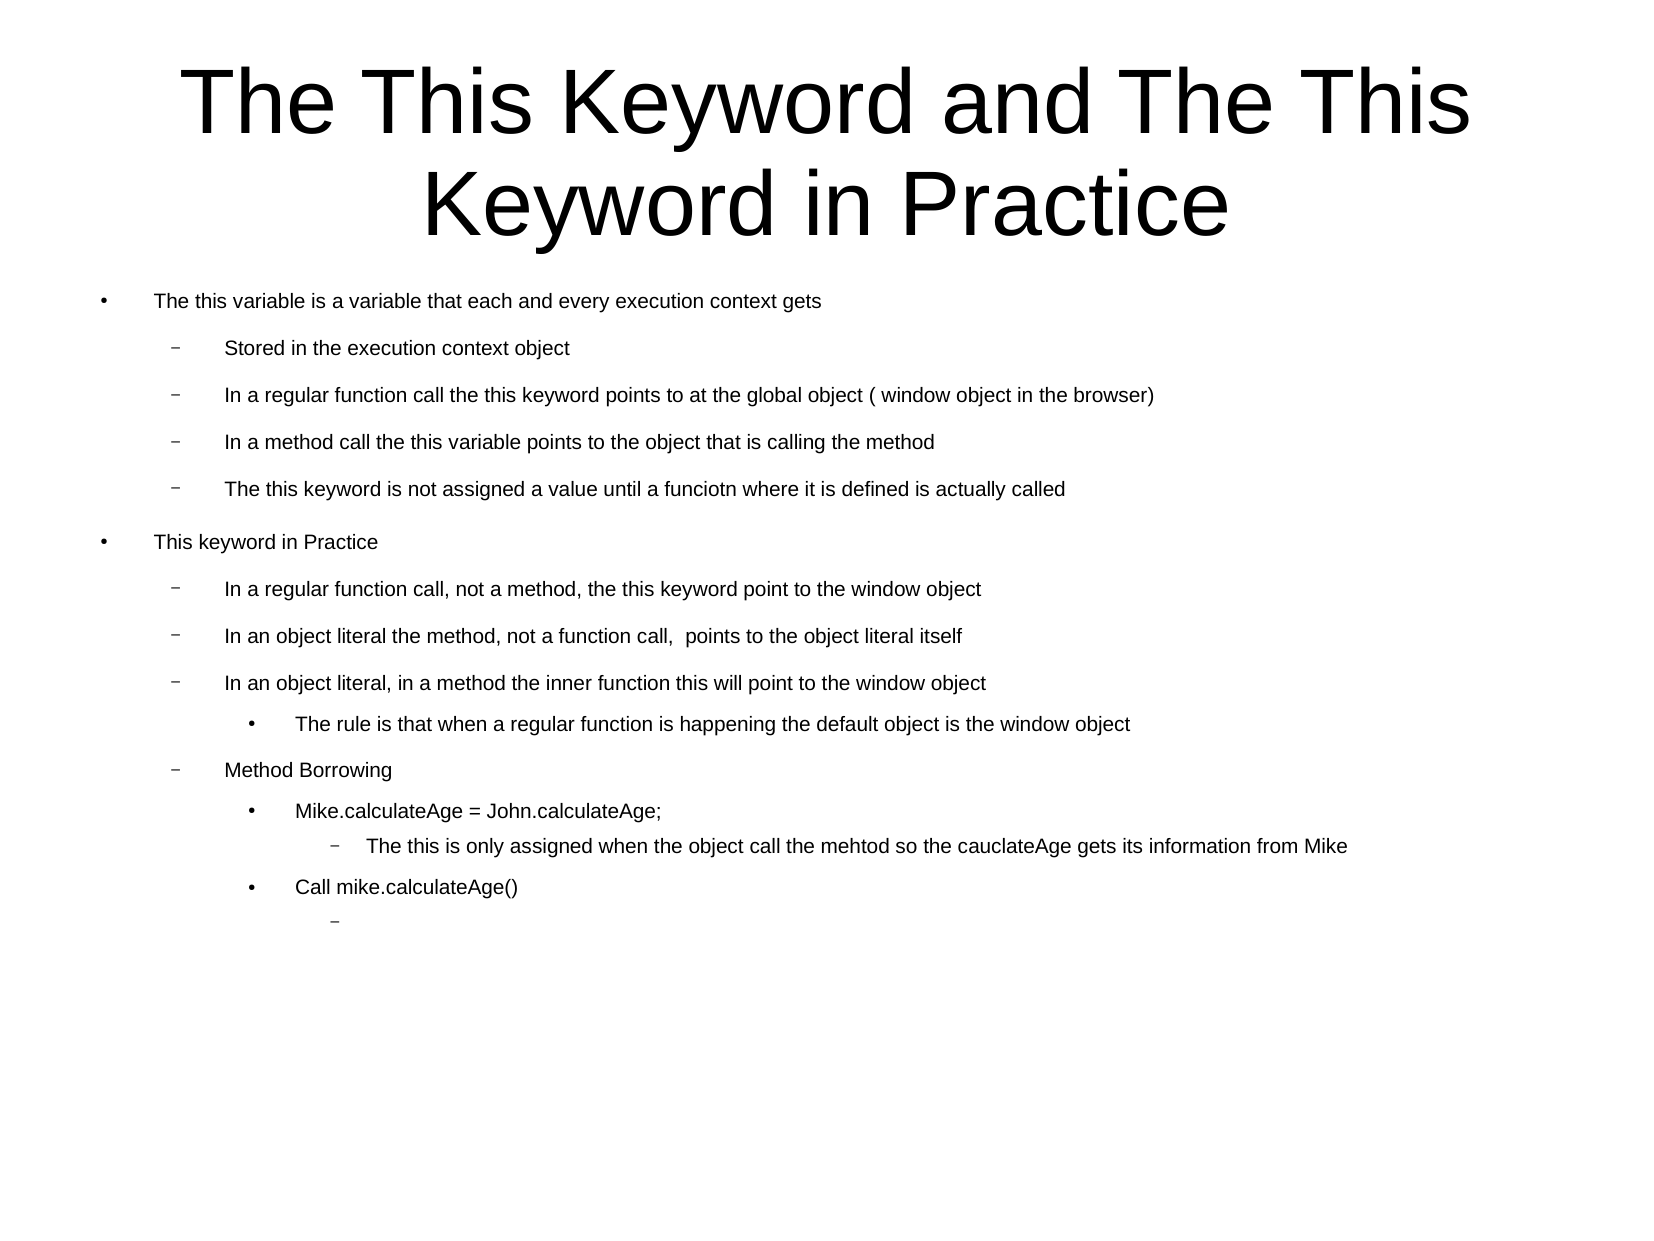

# The This Keyword and The This Keyword in Practice
The this variable is a variable that each and every execution context gets
Stored in the execution context object
In a regular function call the this keyword points to at the global object ( window object in the browser)
In a method call the this variable points to the object that is calling the method
The this keyword is not assigned a value until a funciotn where it is defined is actually called
This keyword in Practice
In a regular function call, not a method, the this keyword point to the window object
In an object literal the method, not a function call, points to the object literal itself
In an object literal, in a method the inner function this will point to the window object
The rule is that when a regular function is happening the default object is the window object
Method Borrowing
Mike.calculateAge = John.calculateAge;
The this is only assigned when the object call the mehtod so the cauclateAge gets its information from Mike
Call mike.calculateAge()